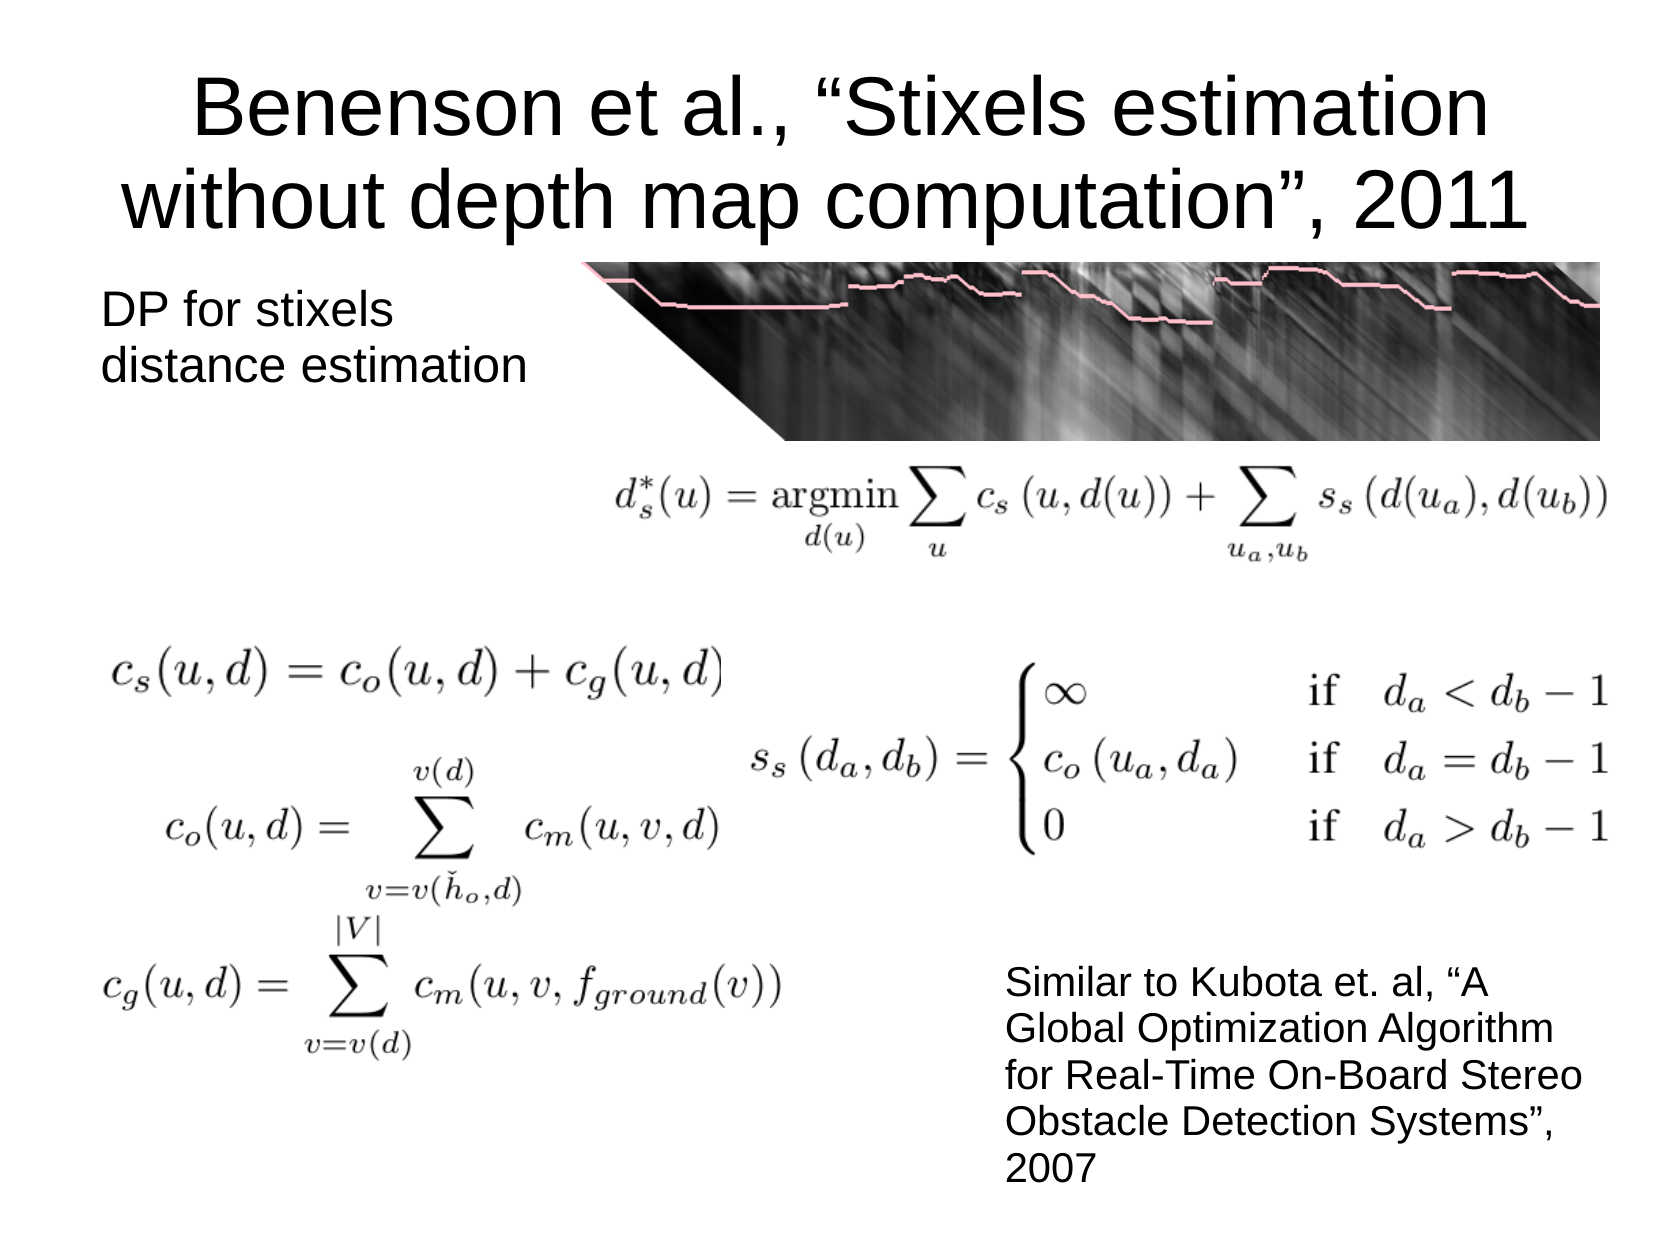

# Benenson et al., “Stixels estimation without depth map computation”, 2011
DP for stixels
distance estimation
Similar to Kubota et. al, “A Global Optimization Algorithm for Real-Time On-Board Stereo Obstacle Detection Systems”, 2007